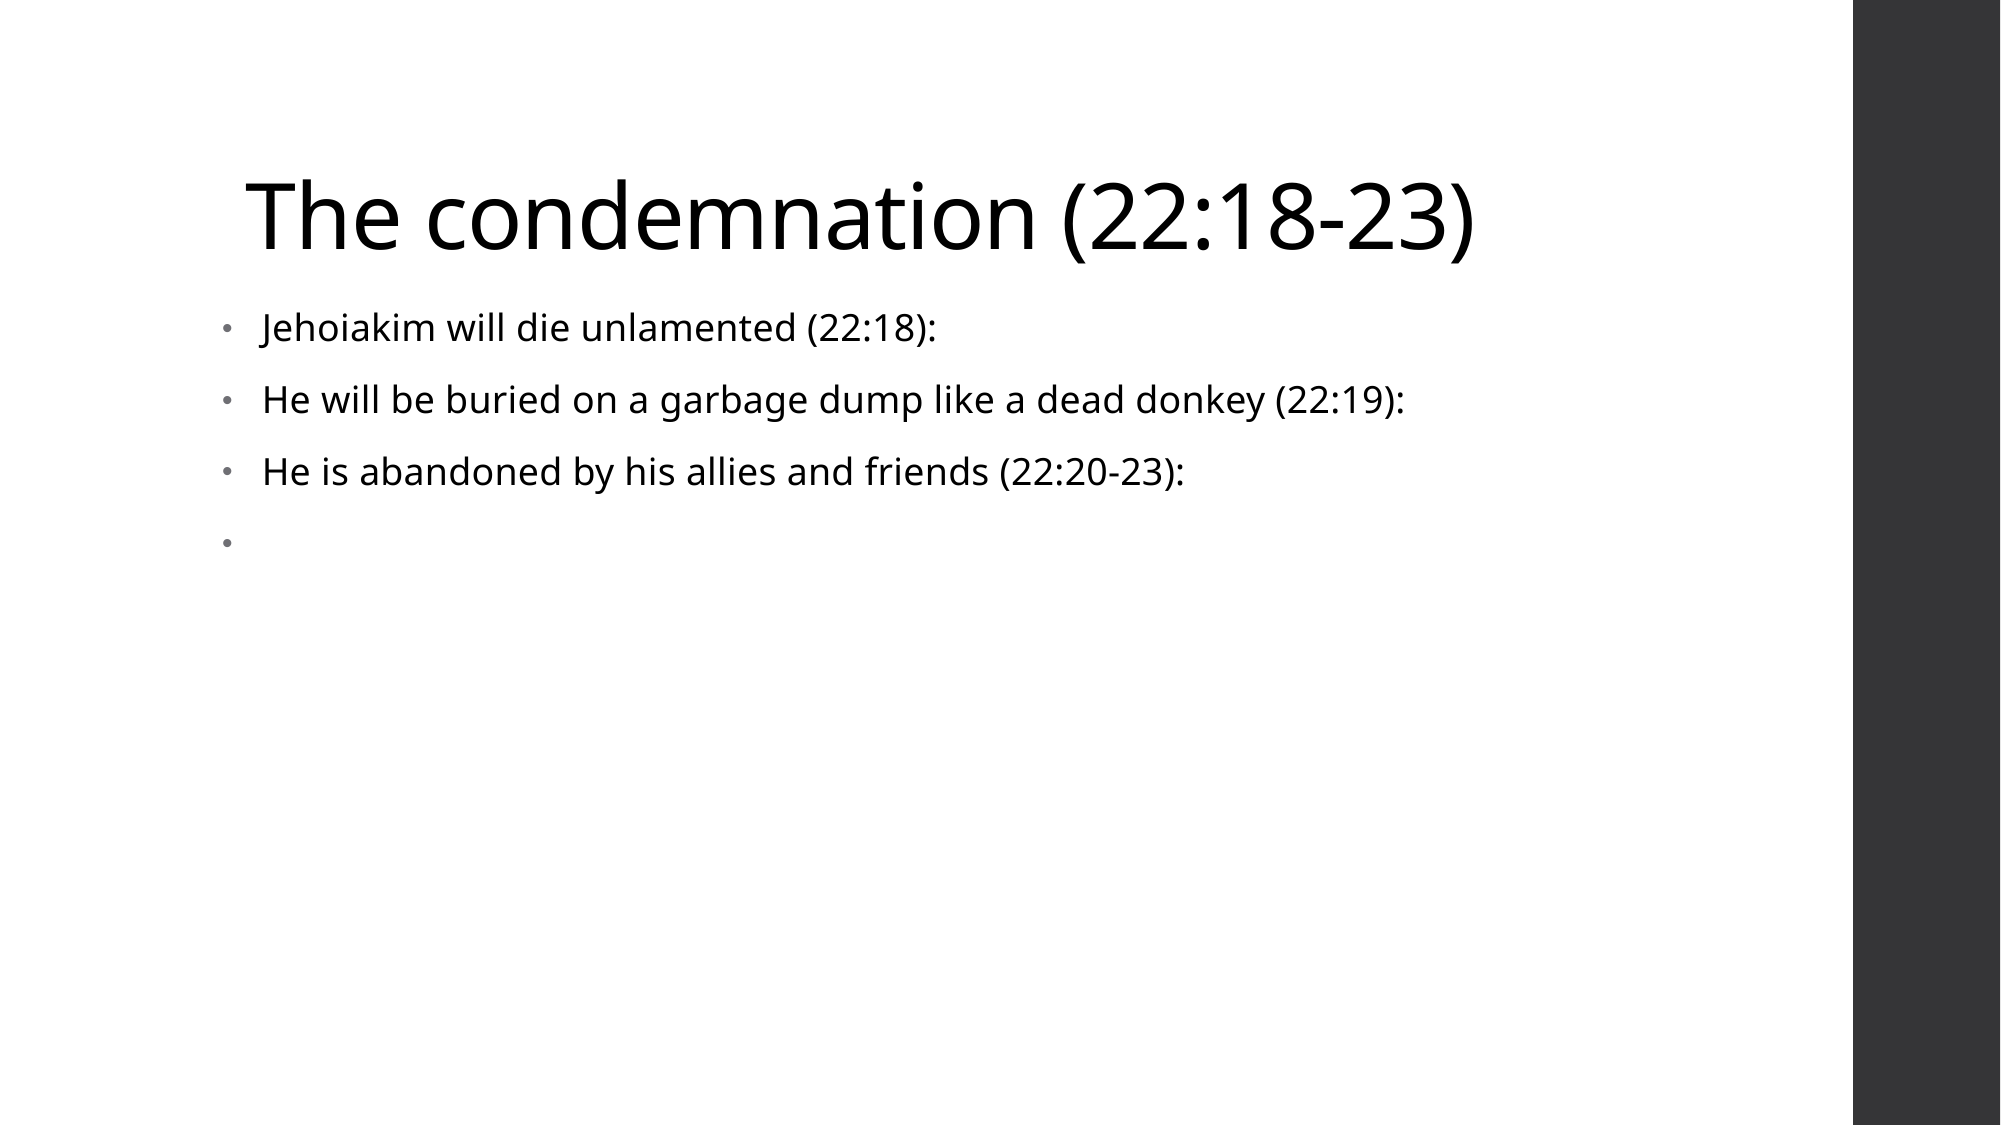

# The condemnation (22:18-23)
 Jehoiakim will die unlamented (22:18):
 He will be buried on a garbage dump like a dead donkey (22:19):
 He is abandoned by his allies and friends (22:20-23):